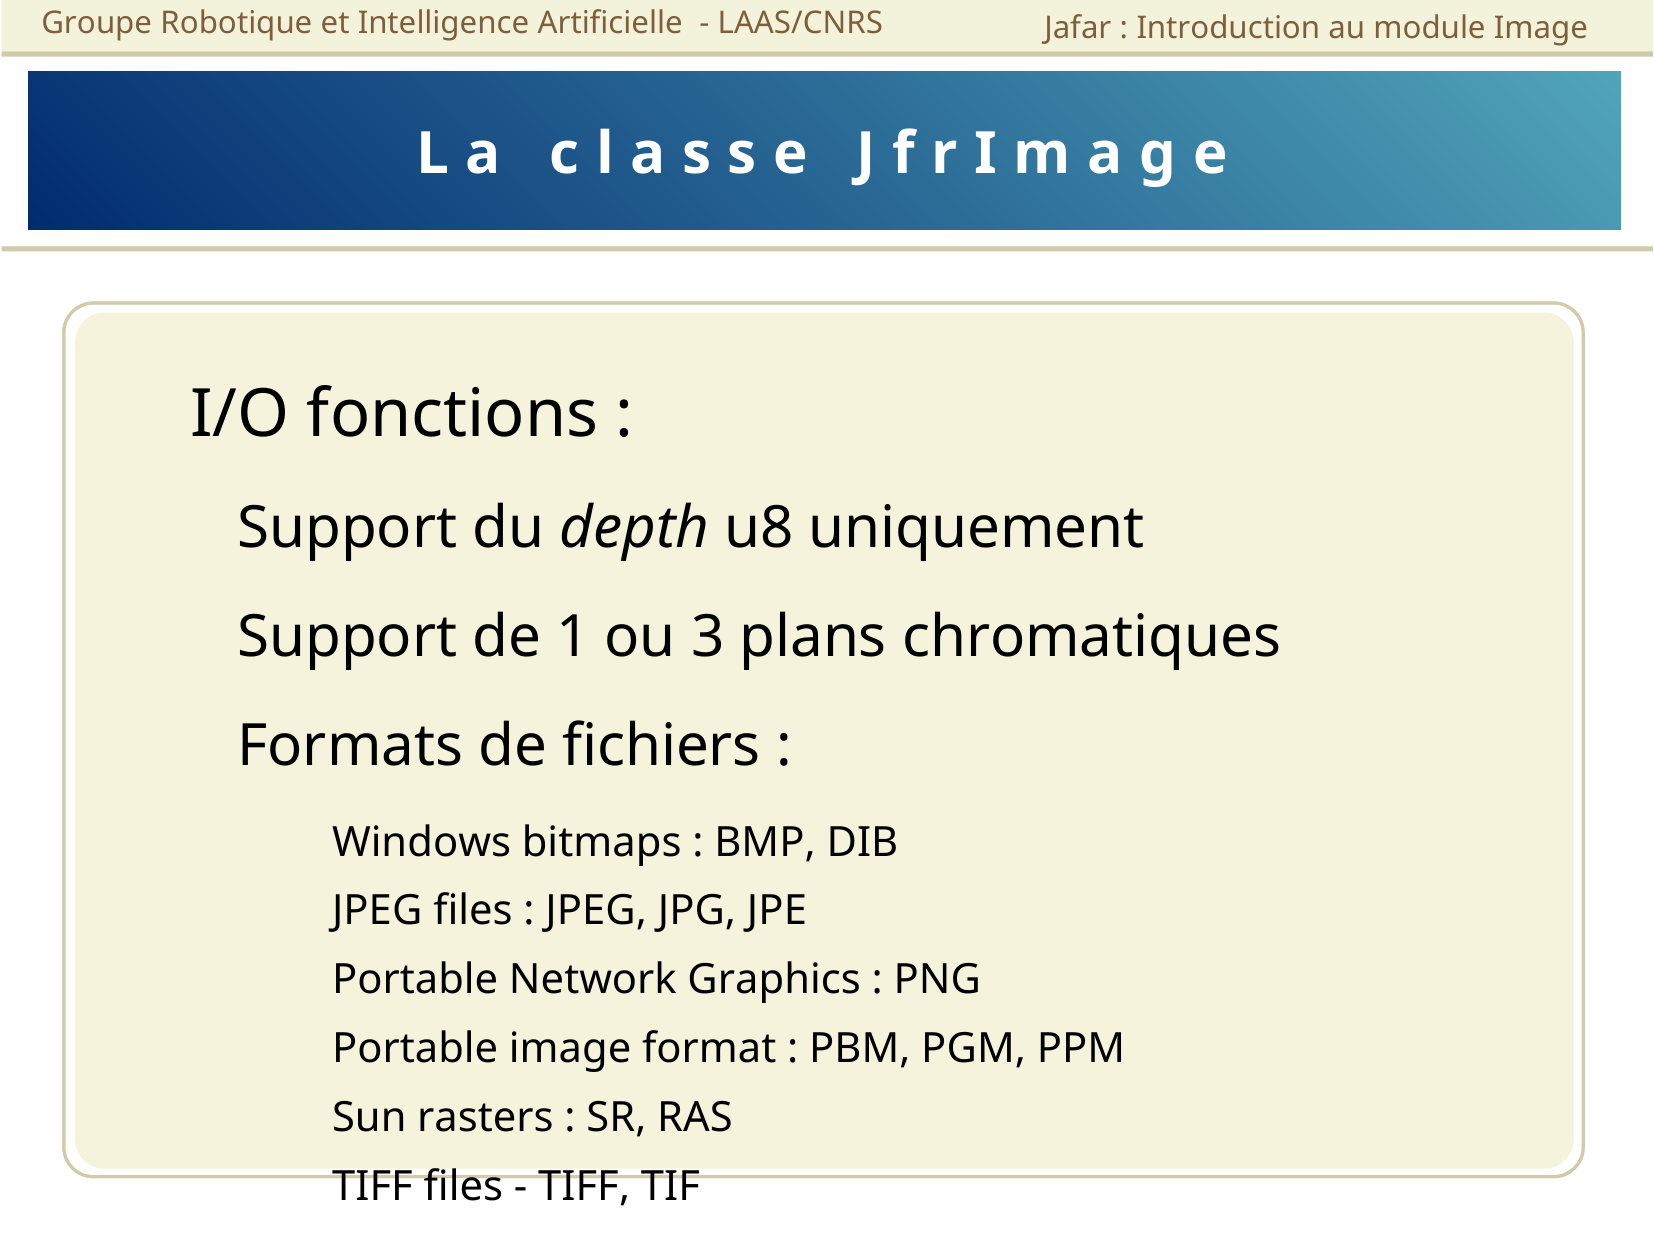

# La classe JfrImage
I/O fonctions :
Support du depth u8 uniquement
Support de 1 ou 3 plans chromatiques
Formats de fichiers :
Windows bitmaps : BMP, DIB
JPEG files : JPEG, JPG, JPE
Portable Network Graphics : PNG
Portable image format : PBM, PGM, PPM
Sun rasters : SR, RAS
TIFF files - TIFF, TIF